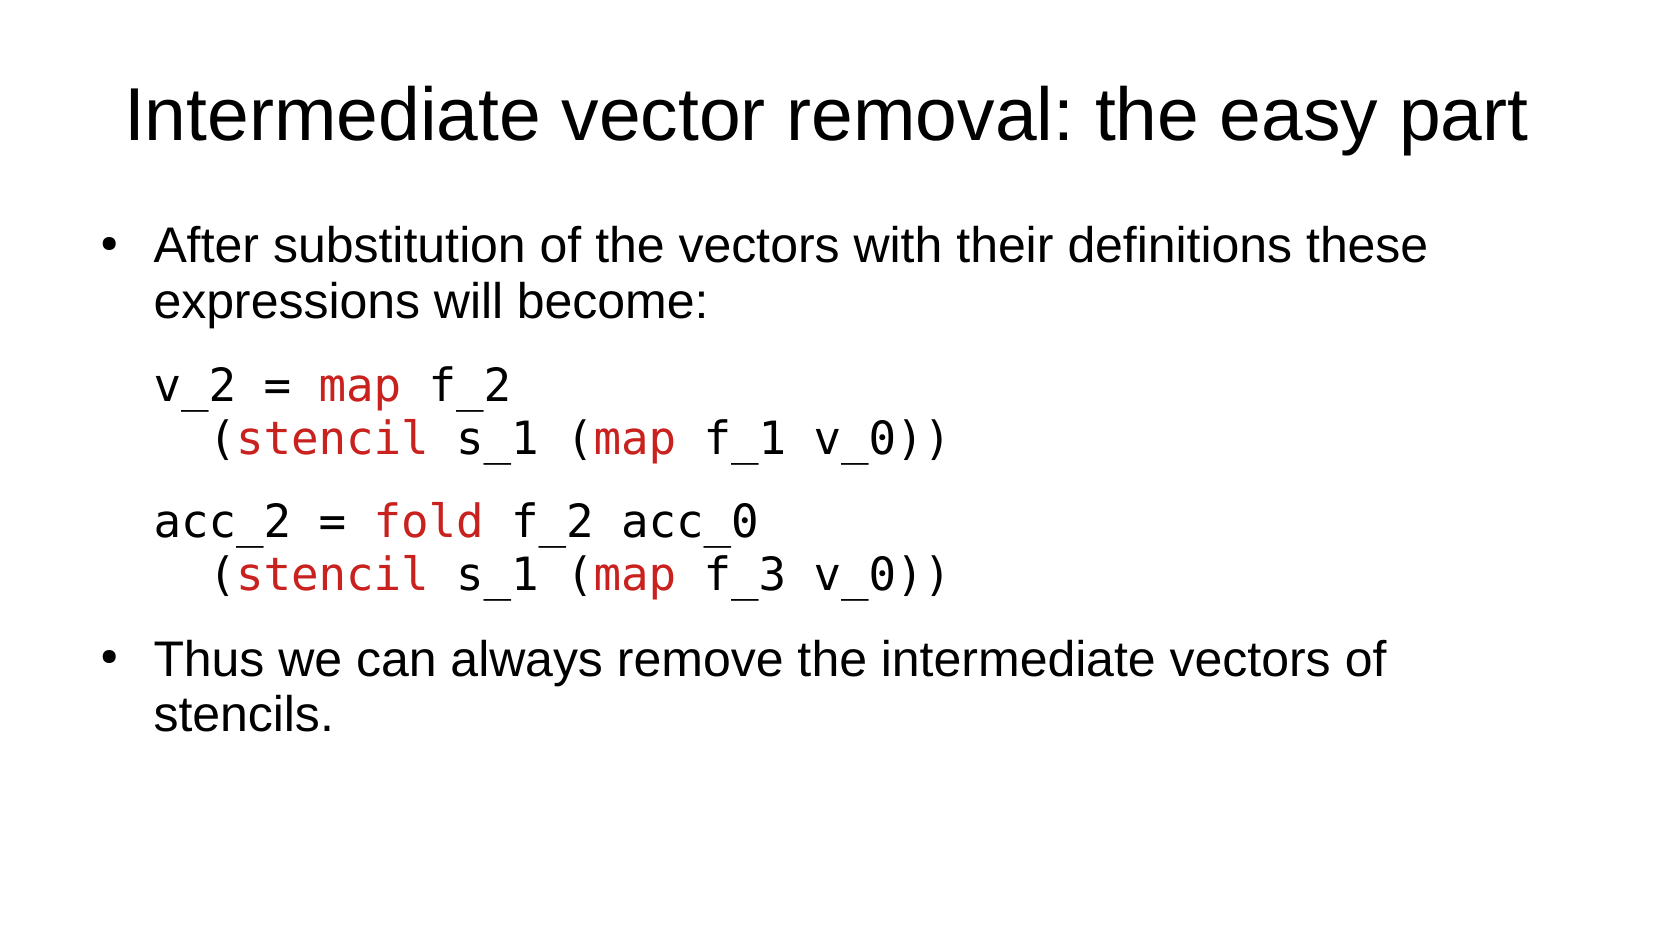

# Intermediate vector removal: the easy part
After substitution of the vectors with their definitions these expressions will become:
v_2 = map f_2
 (stencil s_1 (map f_1 v_0))
acc_2 = fold f_2 acc_0
 (stencil s_1 (map f_3 v_0))
Thus we can always remove the intermediate vectors of stencils.